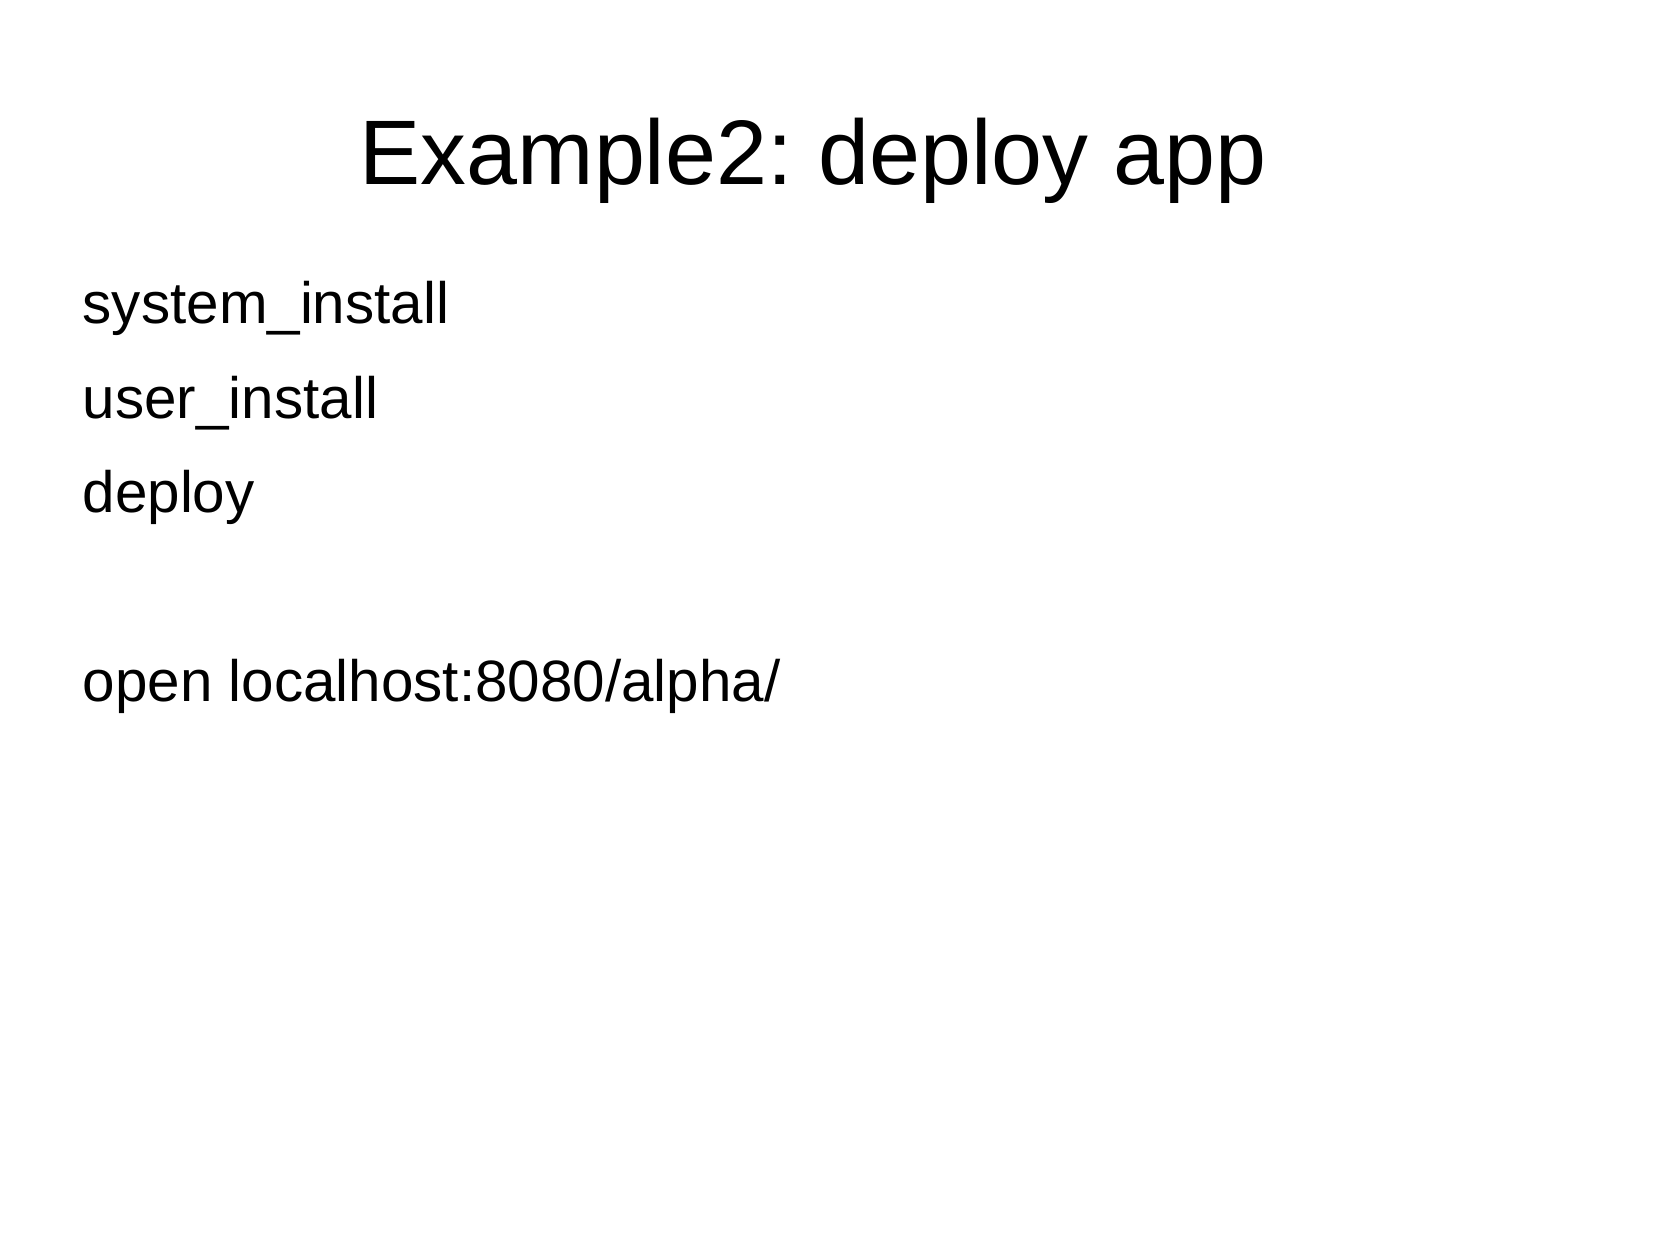

# Example2: deploy app
system_install
user_install
deploy
open localhost:8080/alpha/